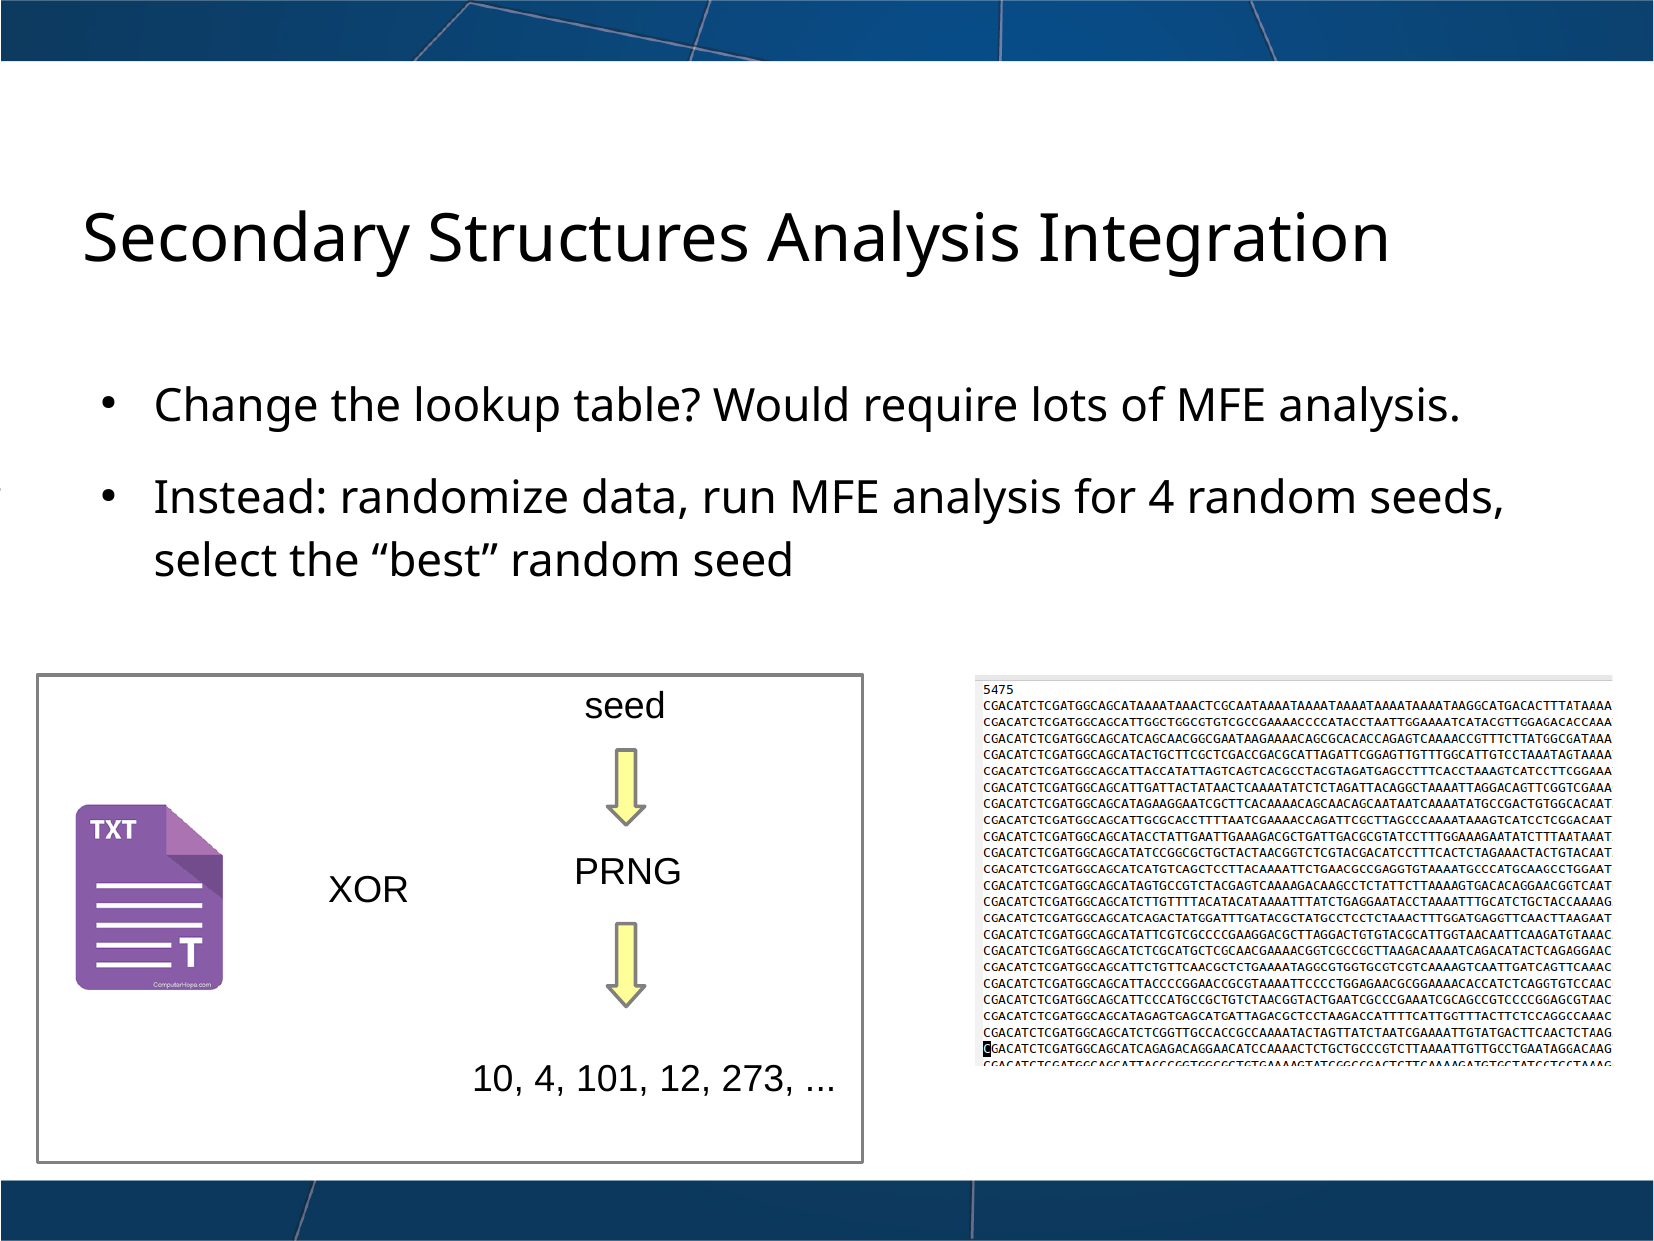

# Secondary Structures Analysis Integration
Change the lookup table? Would require lots of MFE analysis.
Instead: randomize data, run MFE analysis for 4 random seeds, select the “best” random seed
seed
PRNG
XOR
10, 4, 101, 12, 273, ...